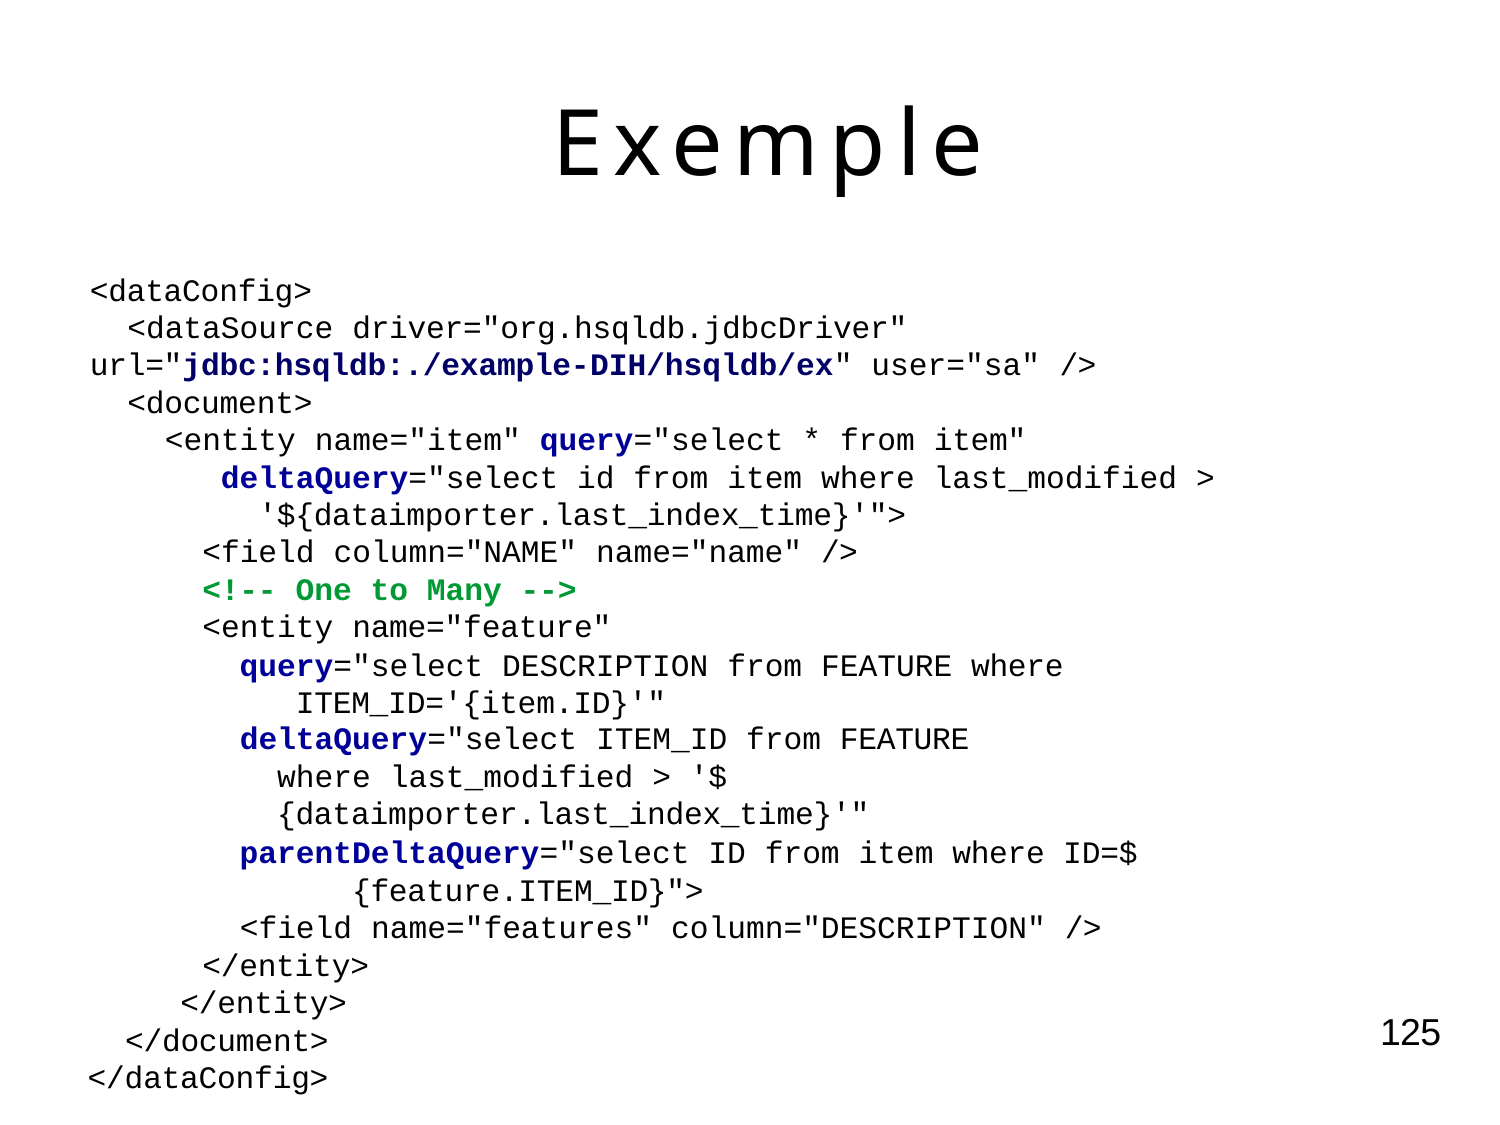

# Exemple
<dataConfig>
<dataSource driver="org.hsqldb.jdbcDriver" url="jdbc:hsqldb:./example-DIH/hsqldb/ex" user="sa" />
<document>
<entity name="item" query="select * from item"
deltaQuery="select id from item where last_modified > '${dataimporter.last_index_time}'">
<field column="NAME" name="name" />
<!-- One to Many -->
<entity name="feature"
query="select DESCRIPTION from FEATURE where ITEM_ID='{item.ID}'"
deltaQuery="select ITEM_ID from FEATURE
where last_modified > '${dataimporter.last_index_time}'"
parentDeltaQuery="select ID from item where ID=${feature.ITEM_ID}">
<field name="features" column="DESCRIPTION" />
</entity>
 </entity>
 </document>
</dataConfig>
125